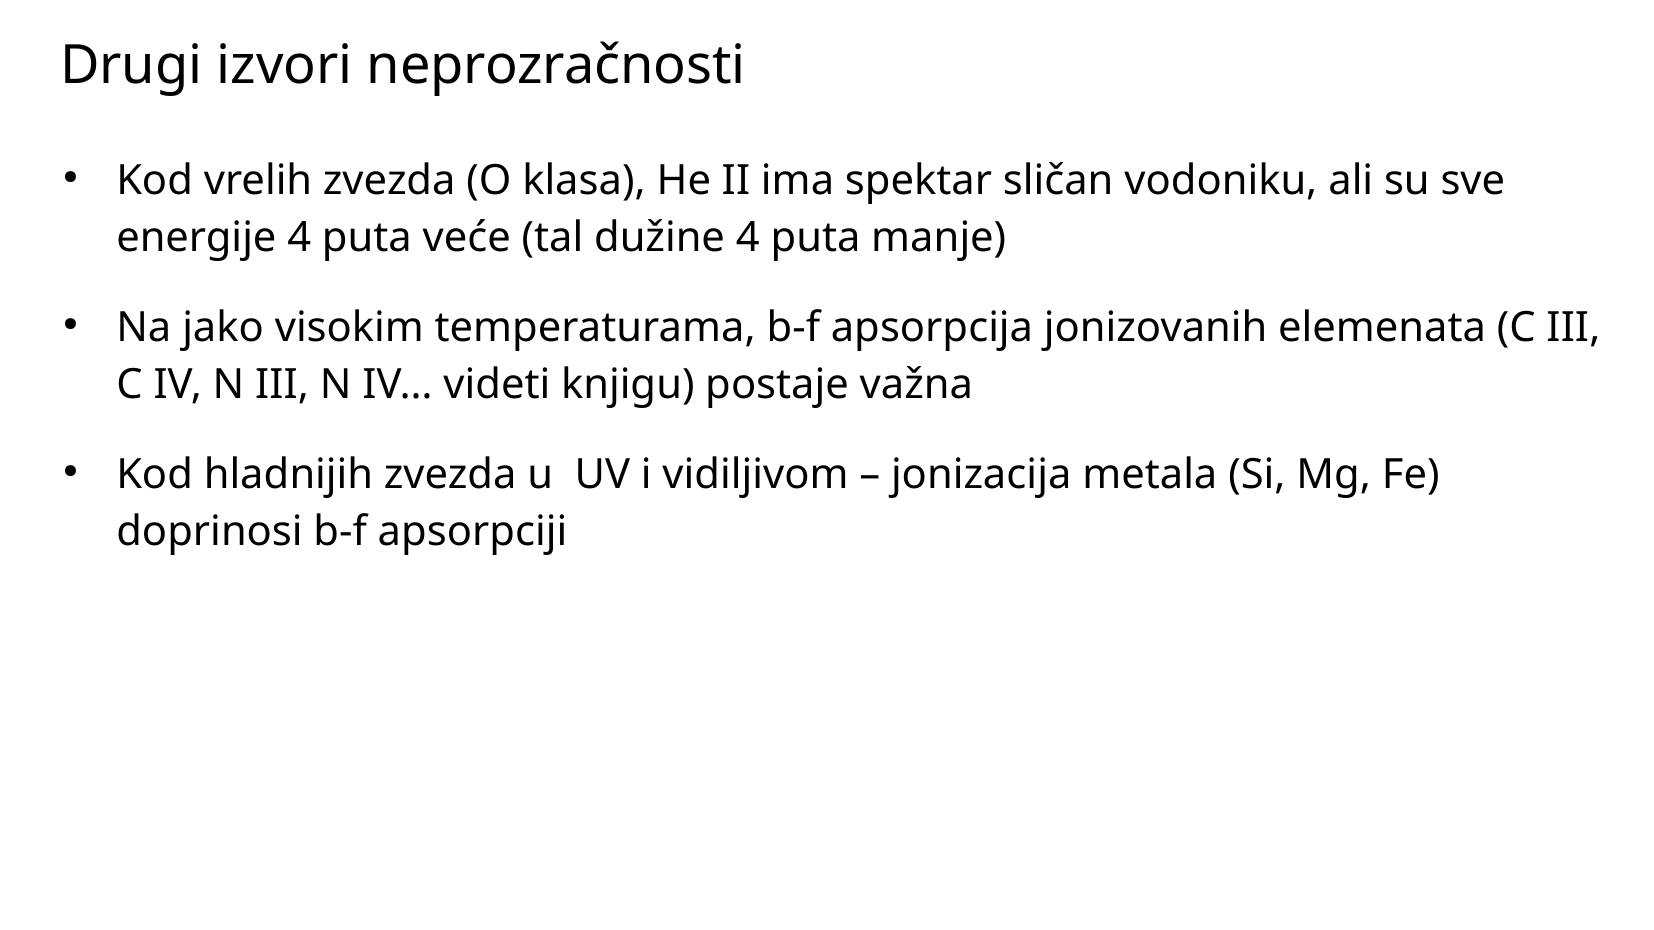

# Drugi izvori neprozračnosti
Kod vrelih zvezda (O klasa), He II ima spektar sličan vodoniku, ali su sve energije 4 puta veće (tal dužine 4 puta manje)
Na jako visokim temperaturama, b-f apsorpcija jonizovanih elemenata (C III, C IV, N III, N IV… videti knjigu) postaje važna
Kod hladnijih zvezda u UV i vidiljivom – jonizacija metala (Si, Mg, Fe) doprinosi b-f apsorpciji